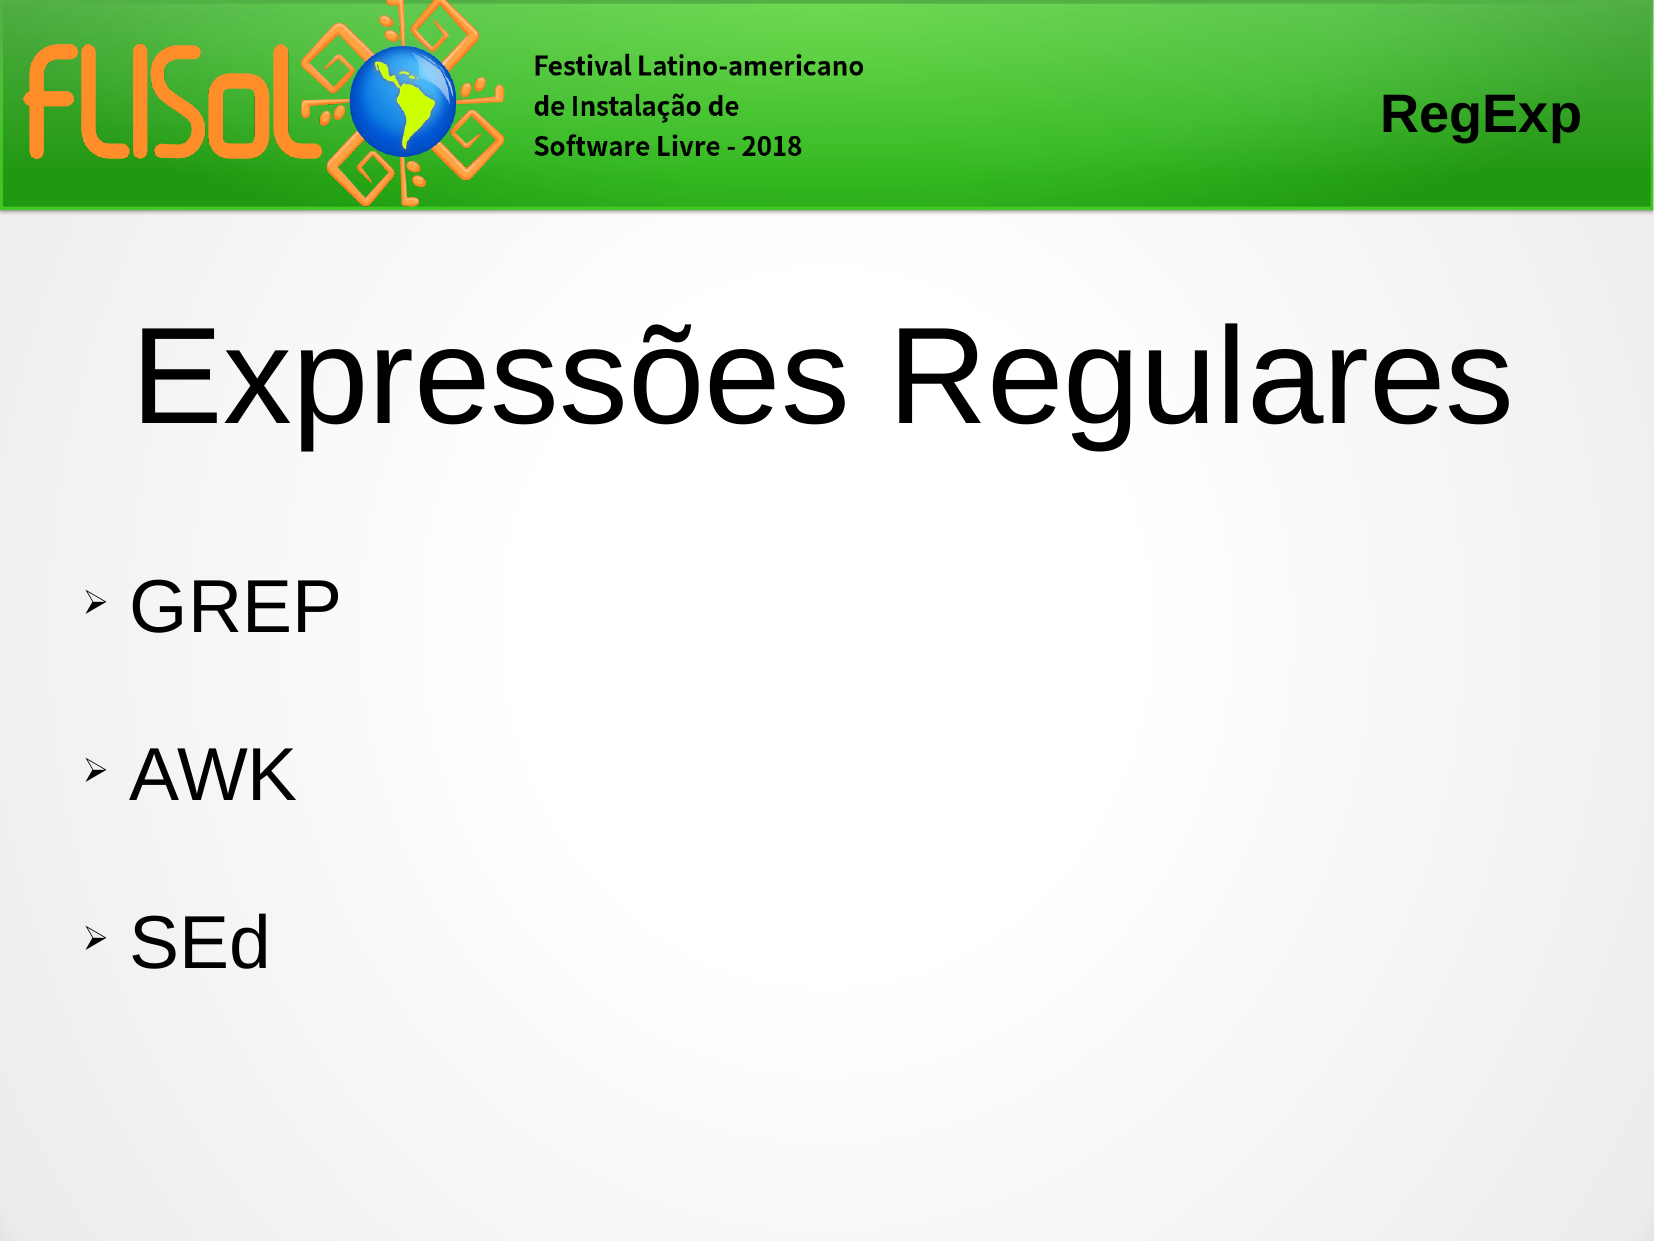

RegExp
# Expressões Regulares
 GREP
 AWK
 SEd